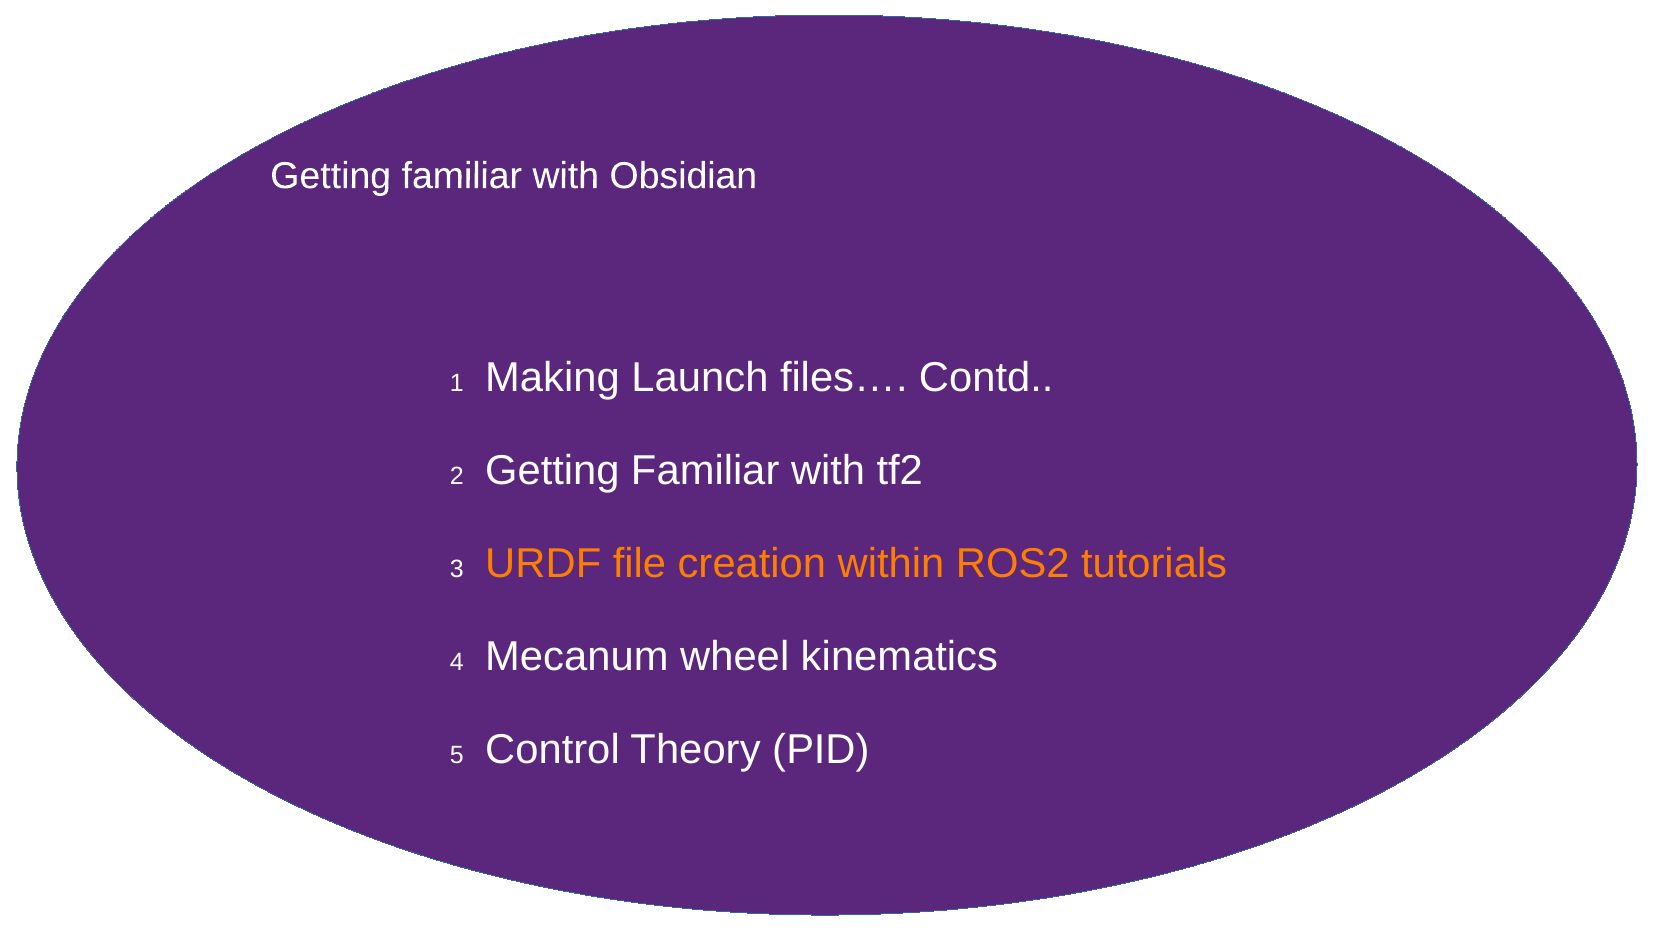

Getting familiar with Obsidian
Making Launch files…. Contd..
Getting Familiar with tf2
URDF file creation within ROS2 tutorials
Mecanum wheel kinematics
Control Theory (PID)